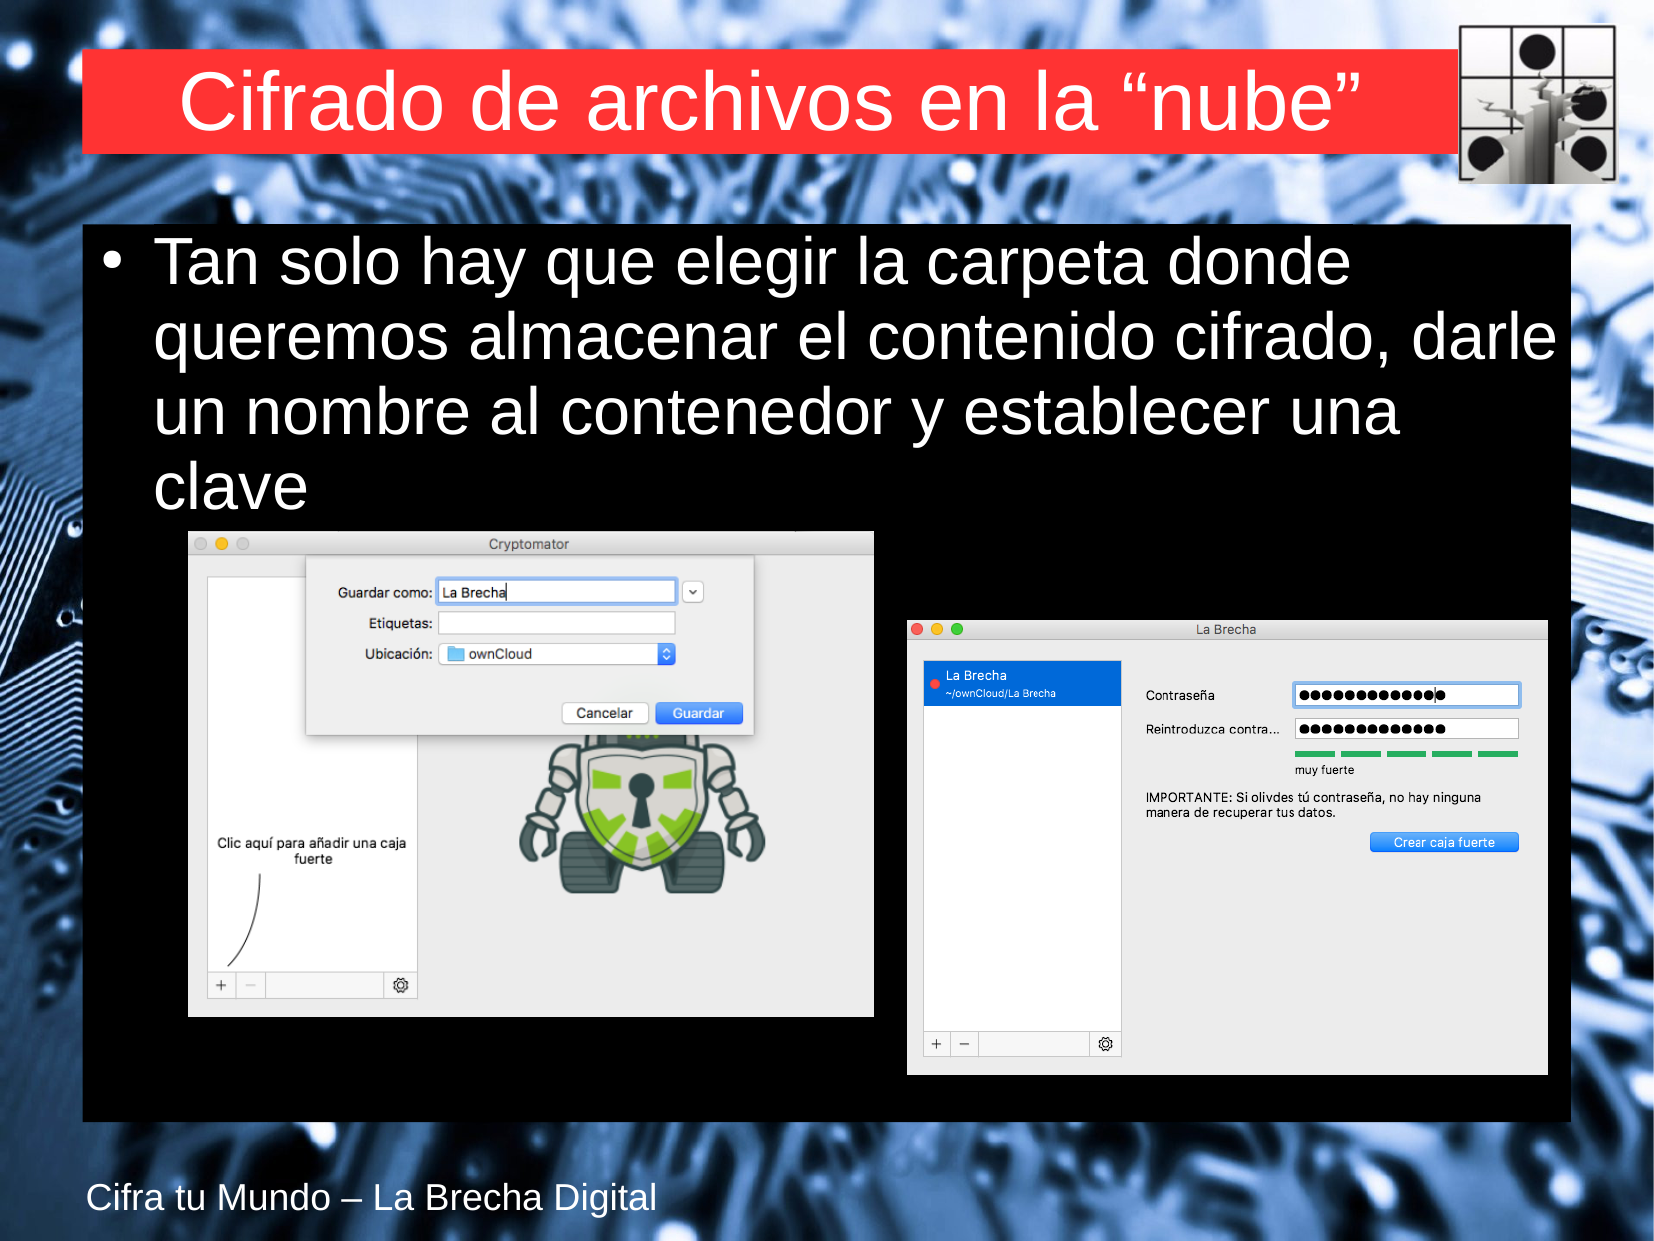

# Cifrando archivos en la “nube”
Tráfico de datos seguro con Tor y/o VPN
Cifrado de archivos en la “nube”
Tan solo hay que elegir la carpeta donde queremos almacenar el contenido cifrado, darle un nombre al contenedor y establecer una clave
Cifra tu Mundo – La Brecha Digital